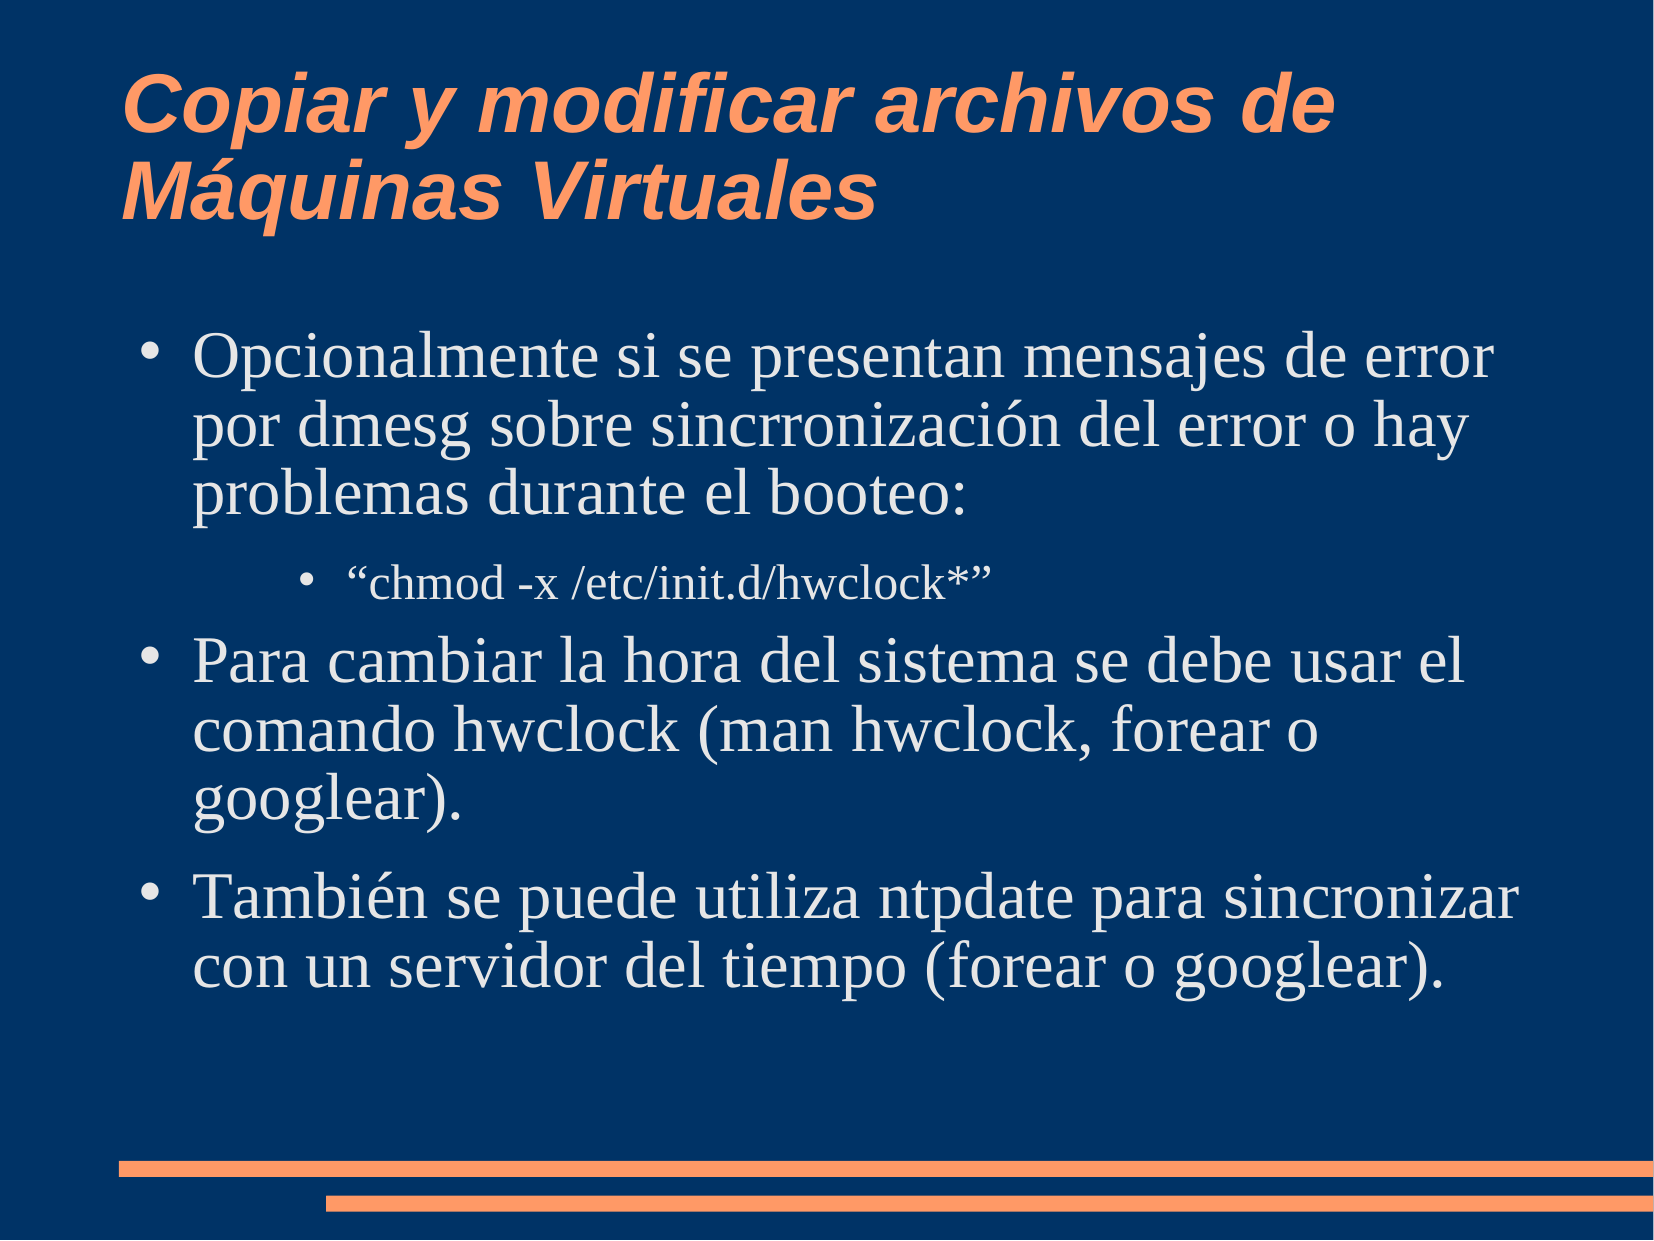

# Copiar y modificar archivos de Máquinas Virtuales
Opcionalmente si se presentan mensajes de error por dmesg sobre sincrronización del error o hay problemas durante el booteo:
 “chmod -x /etc/init.d/hwclock*”
Para cambiar la hora del sistema se debe usar el comando hwclock (man hwclock, forear o googlear).
También se puede utiliza ntpdate para sincronizar con un servidor del tiempo (forear o googlear).